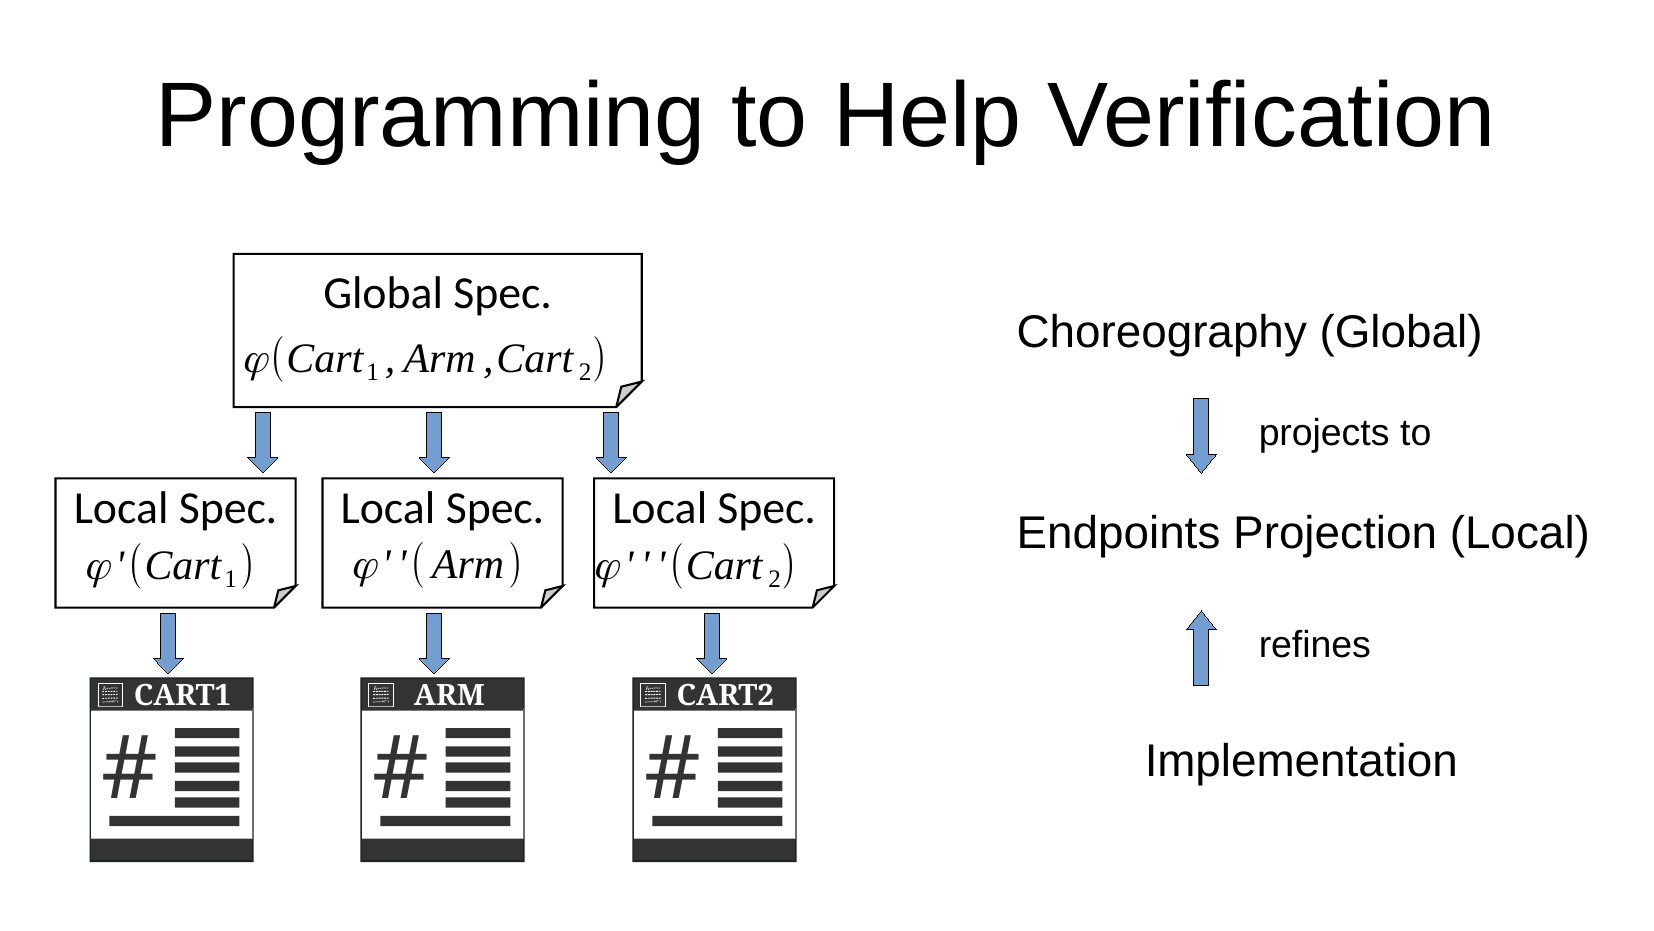

# Programming to Help Verification
Global Spec.
Choreography (Global)
projects to
Local Spec.
Local Spec.
Local Spec.
Endpoints Projection (Local)
refines
Implementation